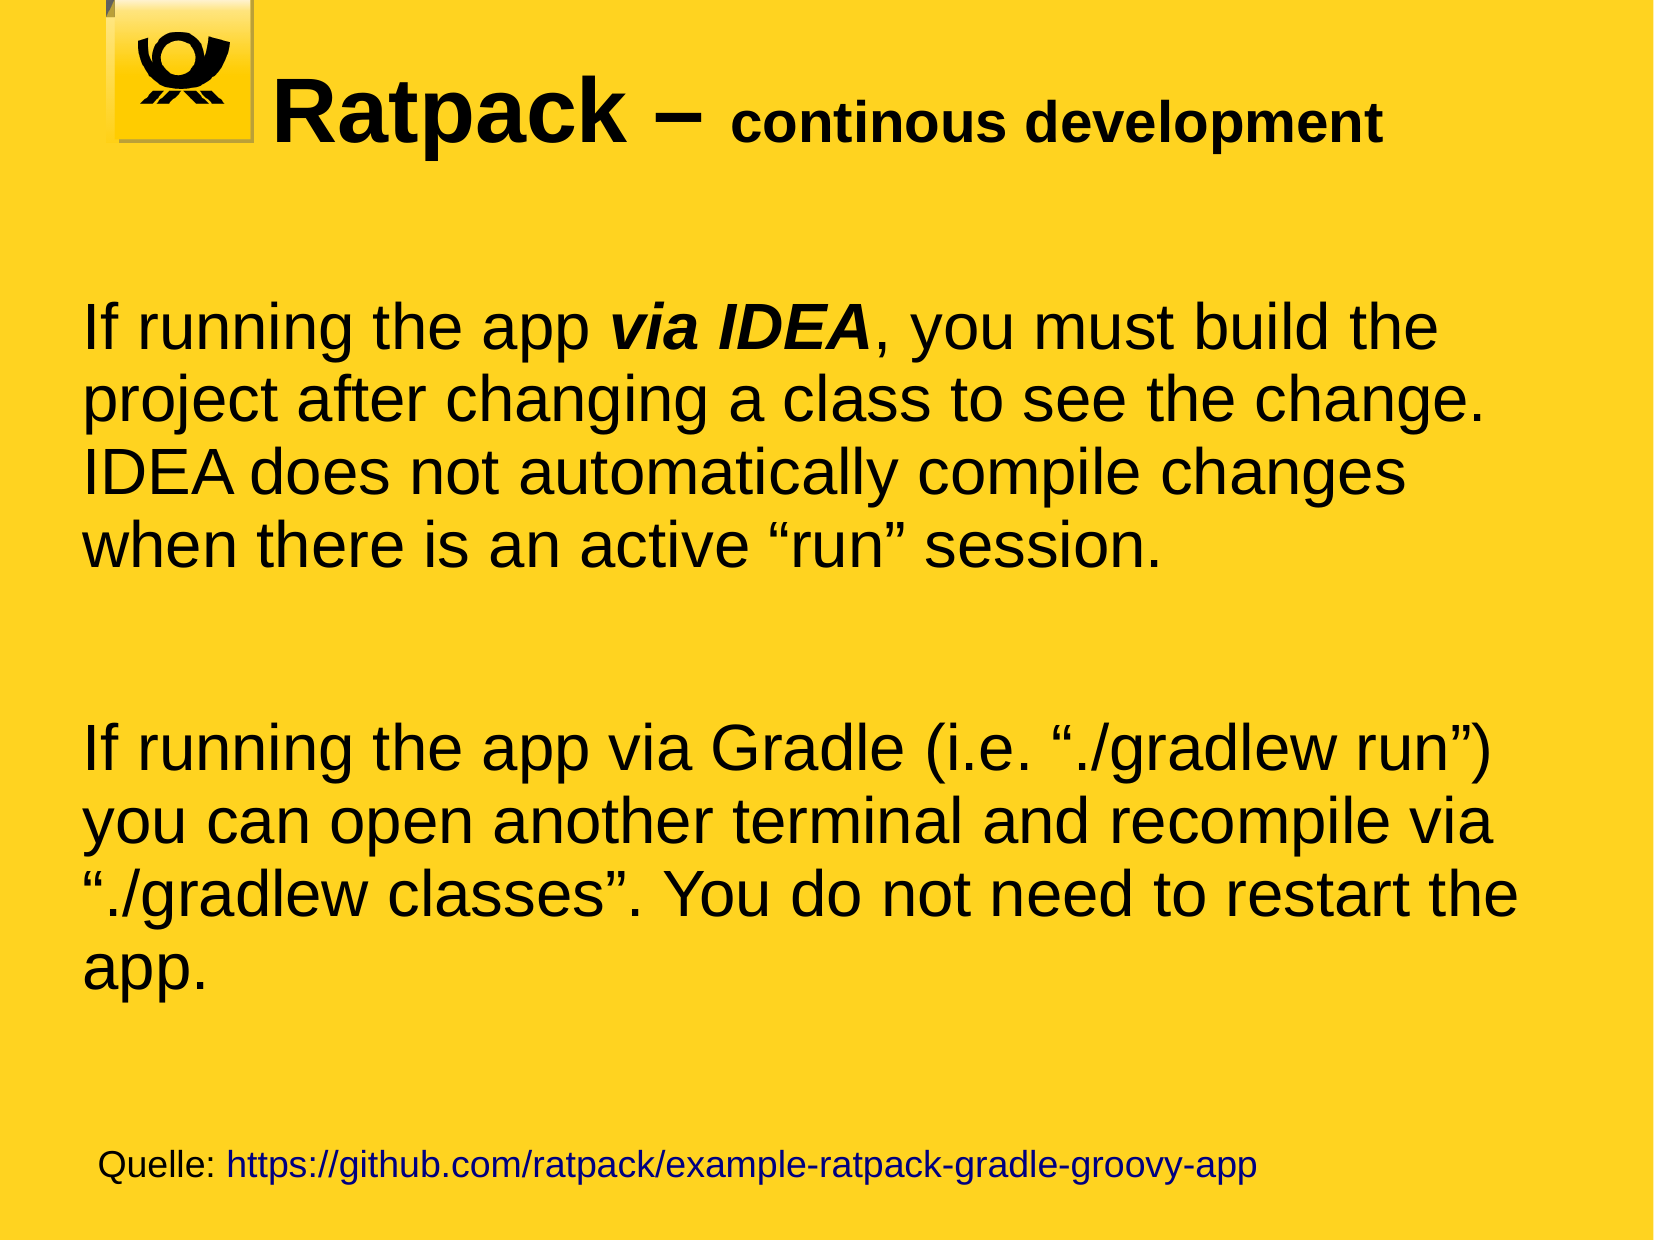

# Ratpack – continous development
If running the app via IDEA, you must build the project after changing a class to see the change. IDEA does not automatically compile changes when there is an active “run” session.
If running the app via Gradle (i.e. “./gradlew run”) you can open another terminal and recompile via “./gradlew classes”. You do not need to restart the app.
Quelle: https://github.com/ratpack/example-ratpack-gradle-groovy-app